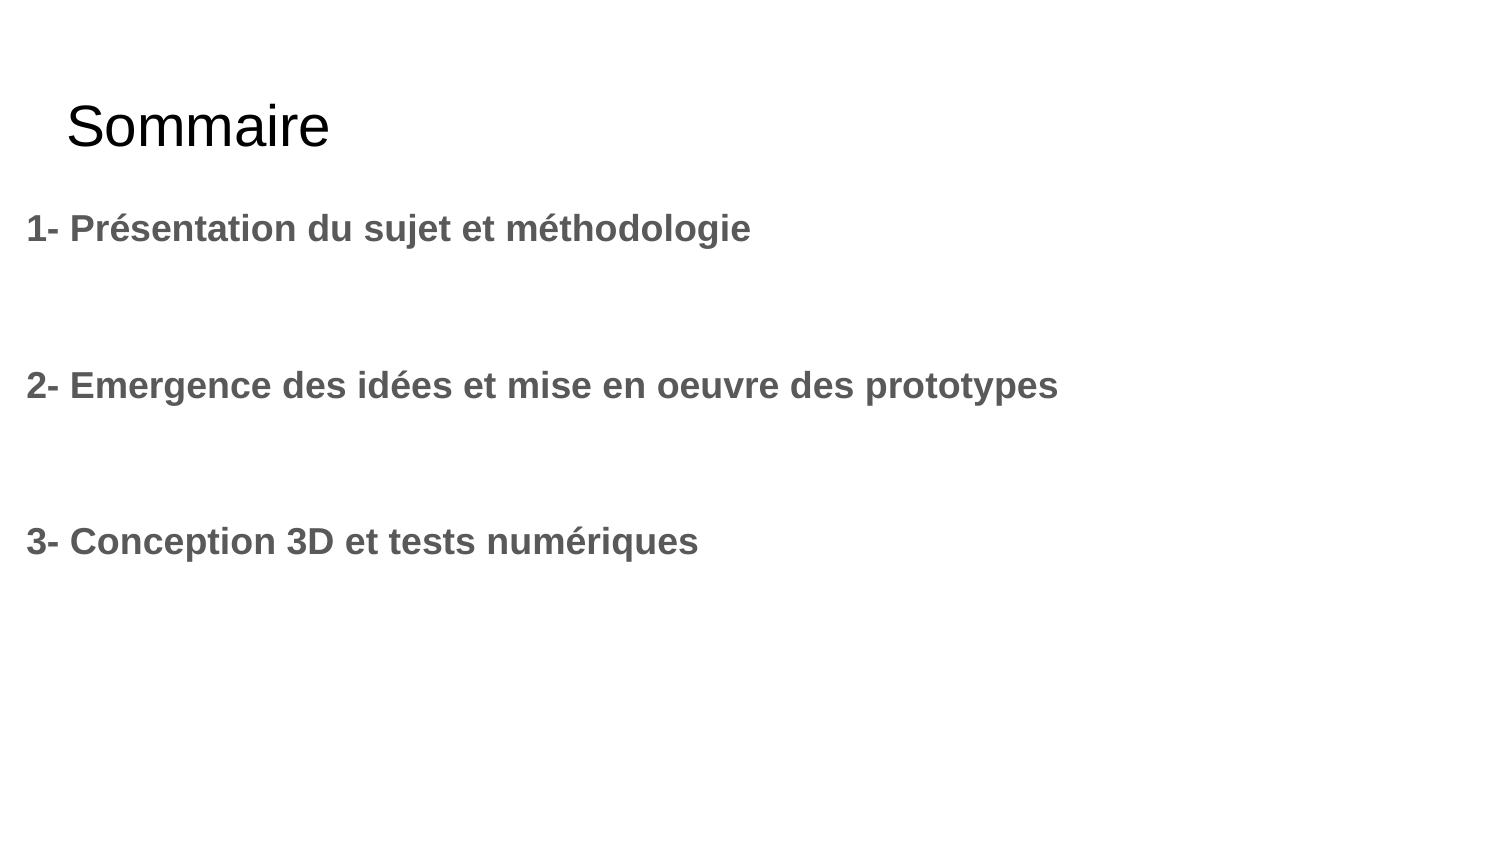

# Sommaire
1- Présentation du sujet et méthodologie
2- Emergence des idées et mise en oeuvre des prototypes
3- Conception 3D et tests numériques